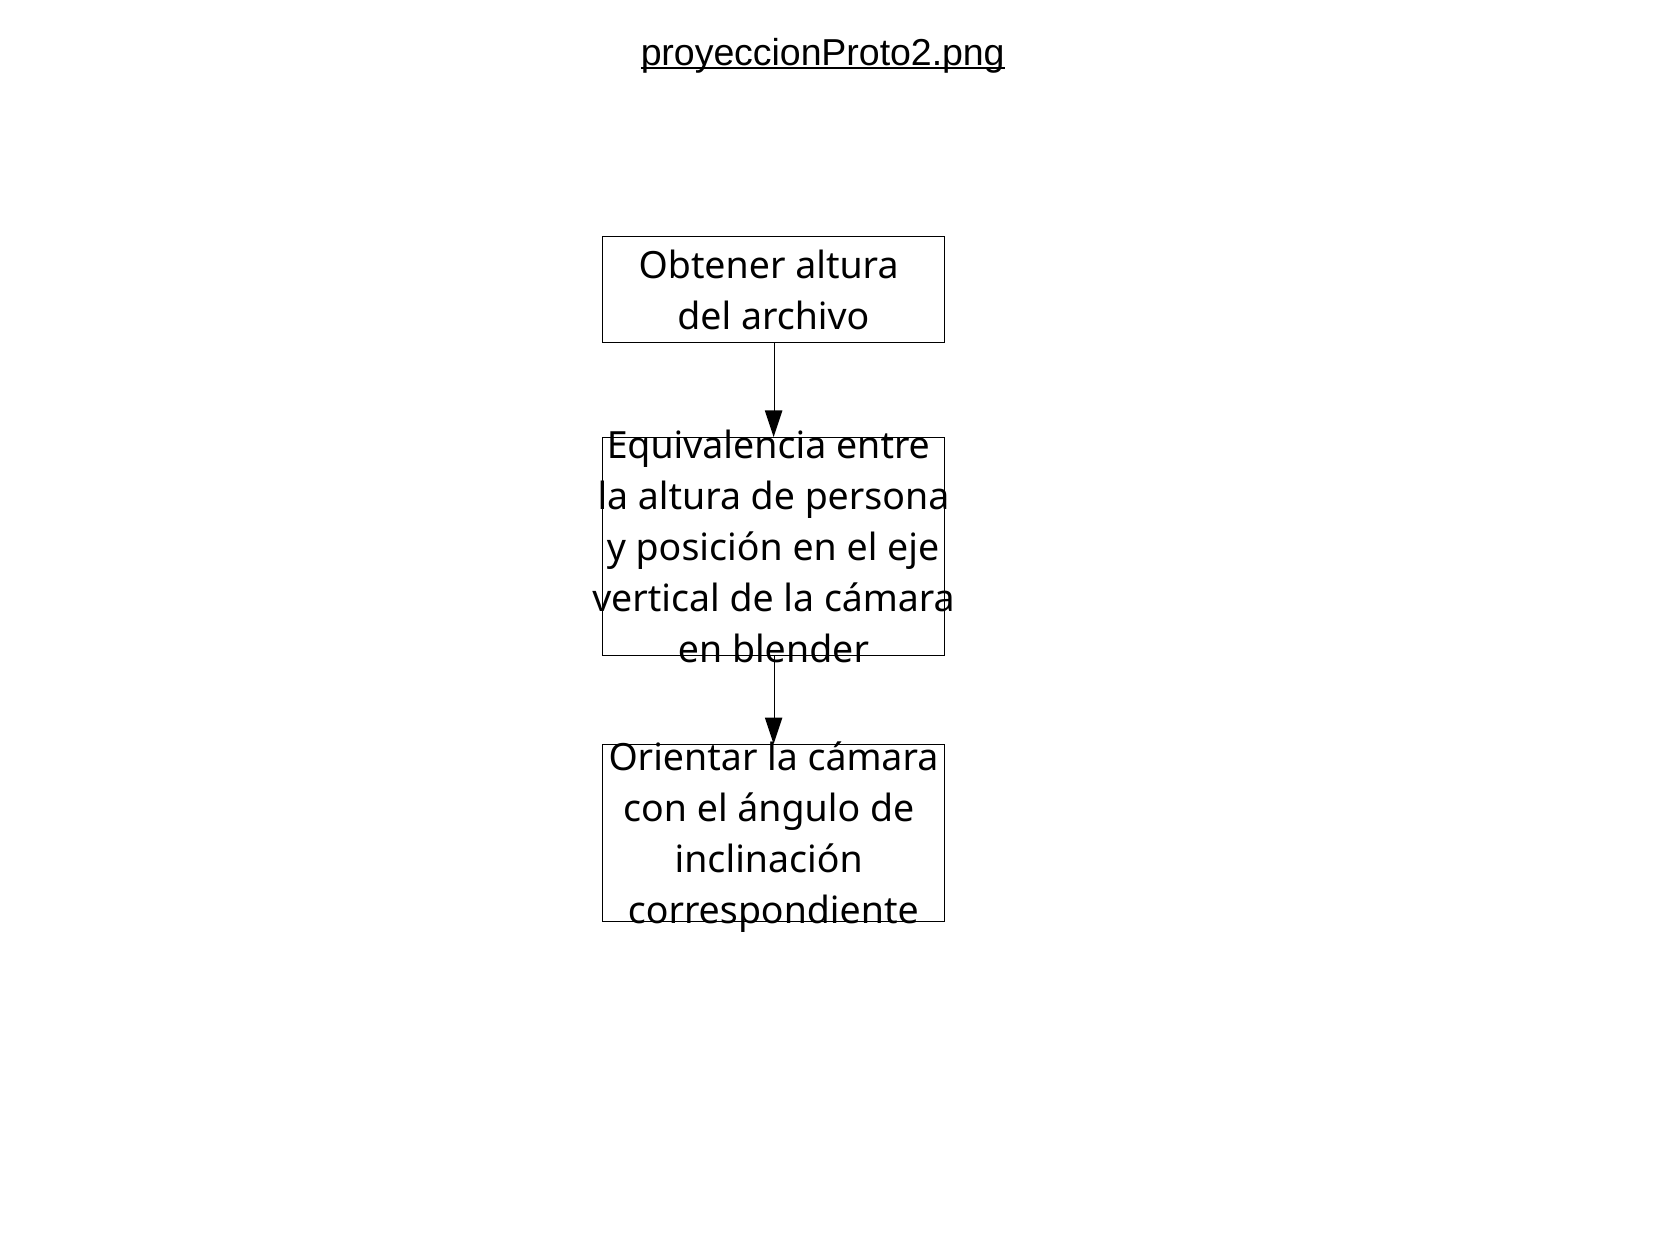

proyeccionProto2.png
Obtener altura
del archivo
Equivalencia entre
 la altura de persona
y posición en el eje
 vertical de la cámara
en blender
Orientar la cámara
con el ángulo de
inclinación
correspondiente